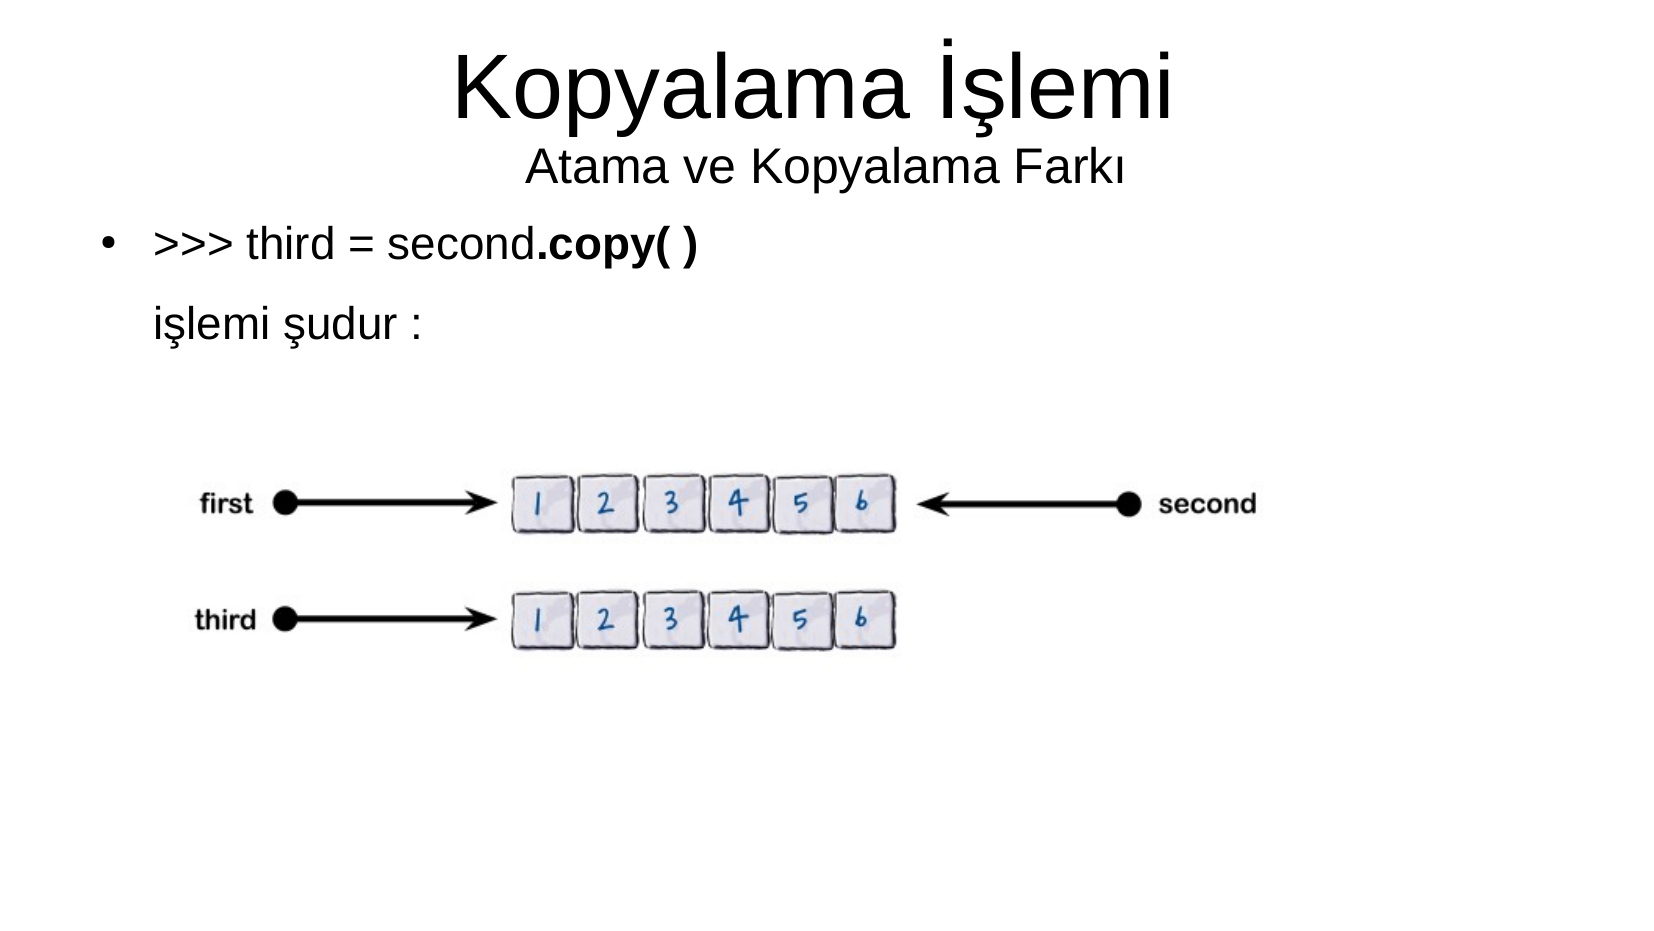

# Kopyalama İşlemi Atama ve Kopyalama Farkı
>>> third = second.copy( )
işlemi şudur :